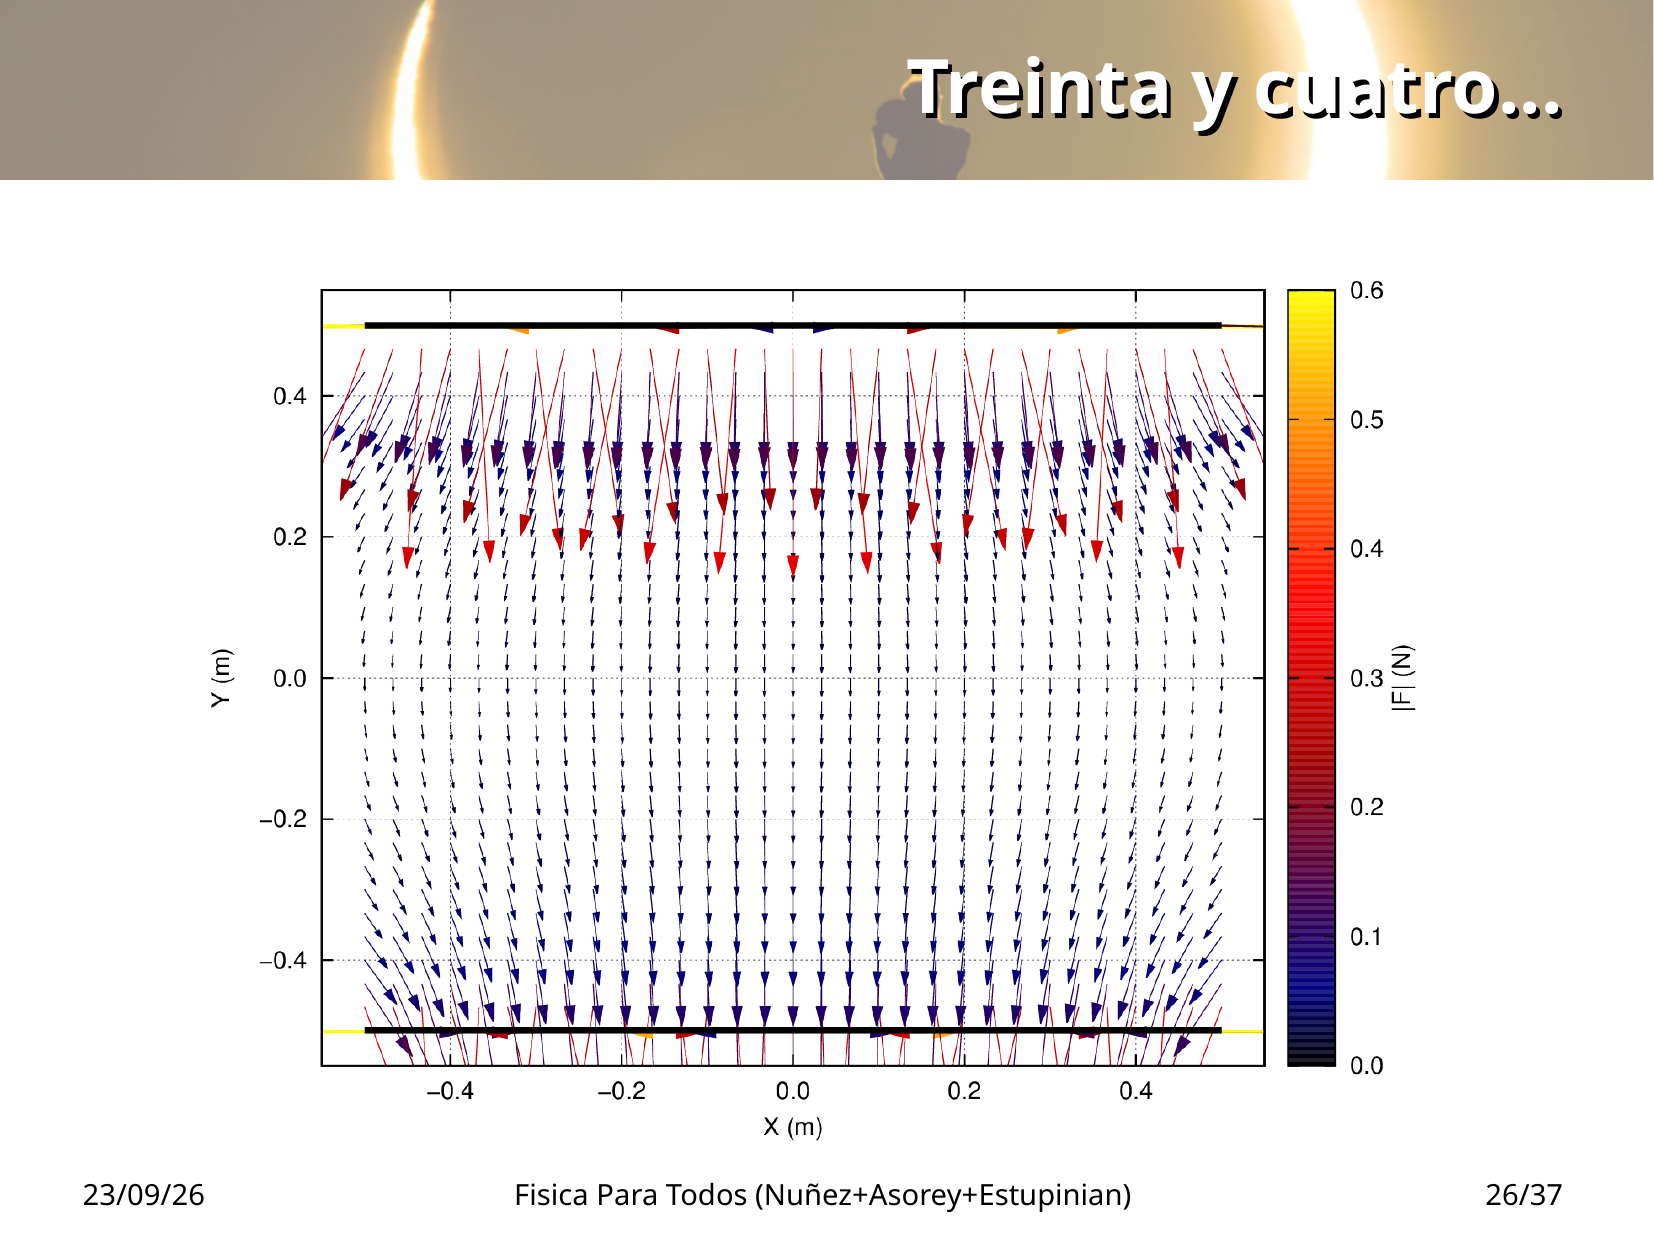

# Treinta y cuatro...
Fisica Para Todos (Nuñez+Asorey+Estupinian)
26